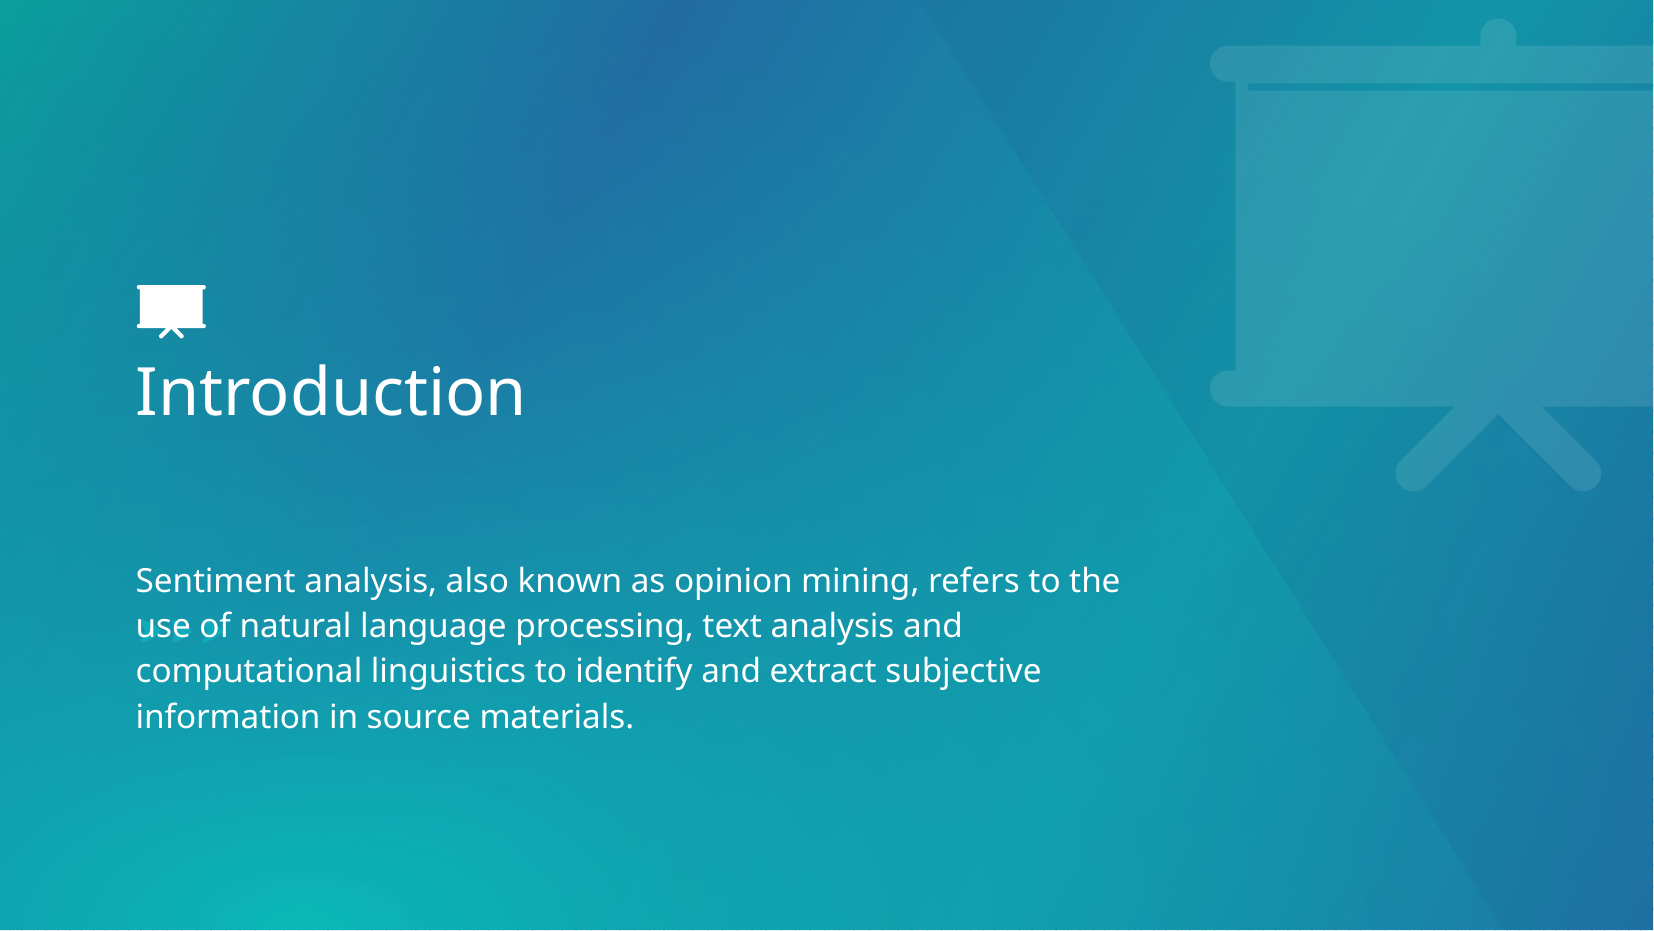

# Introduction
Sentiment analysis, also known as opinion mining, refers to the use of natural language processing, text analysis and computational linguistics to identify and extract subjective information in source materials.